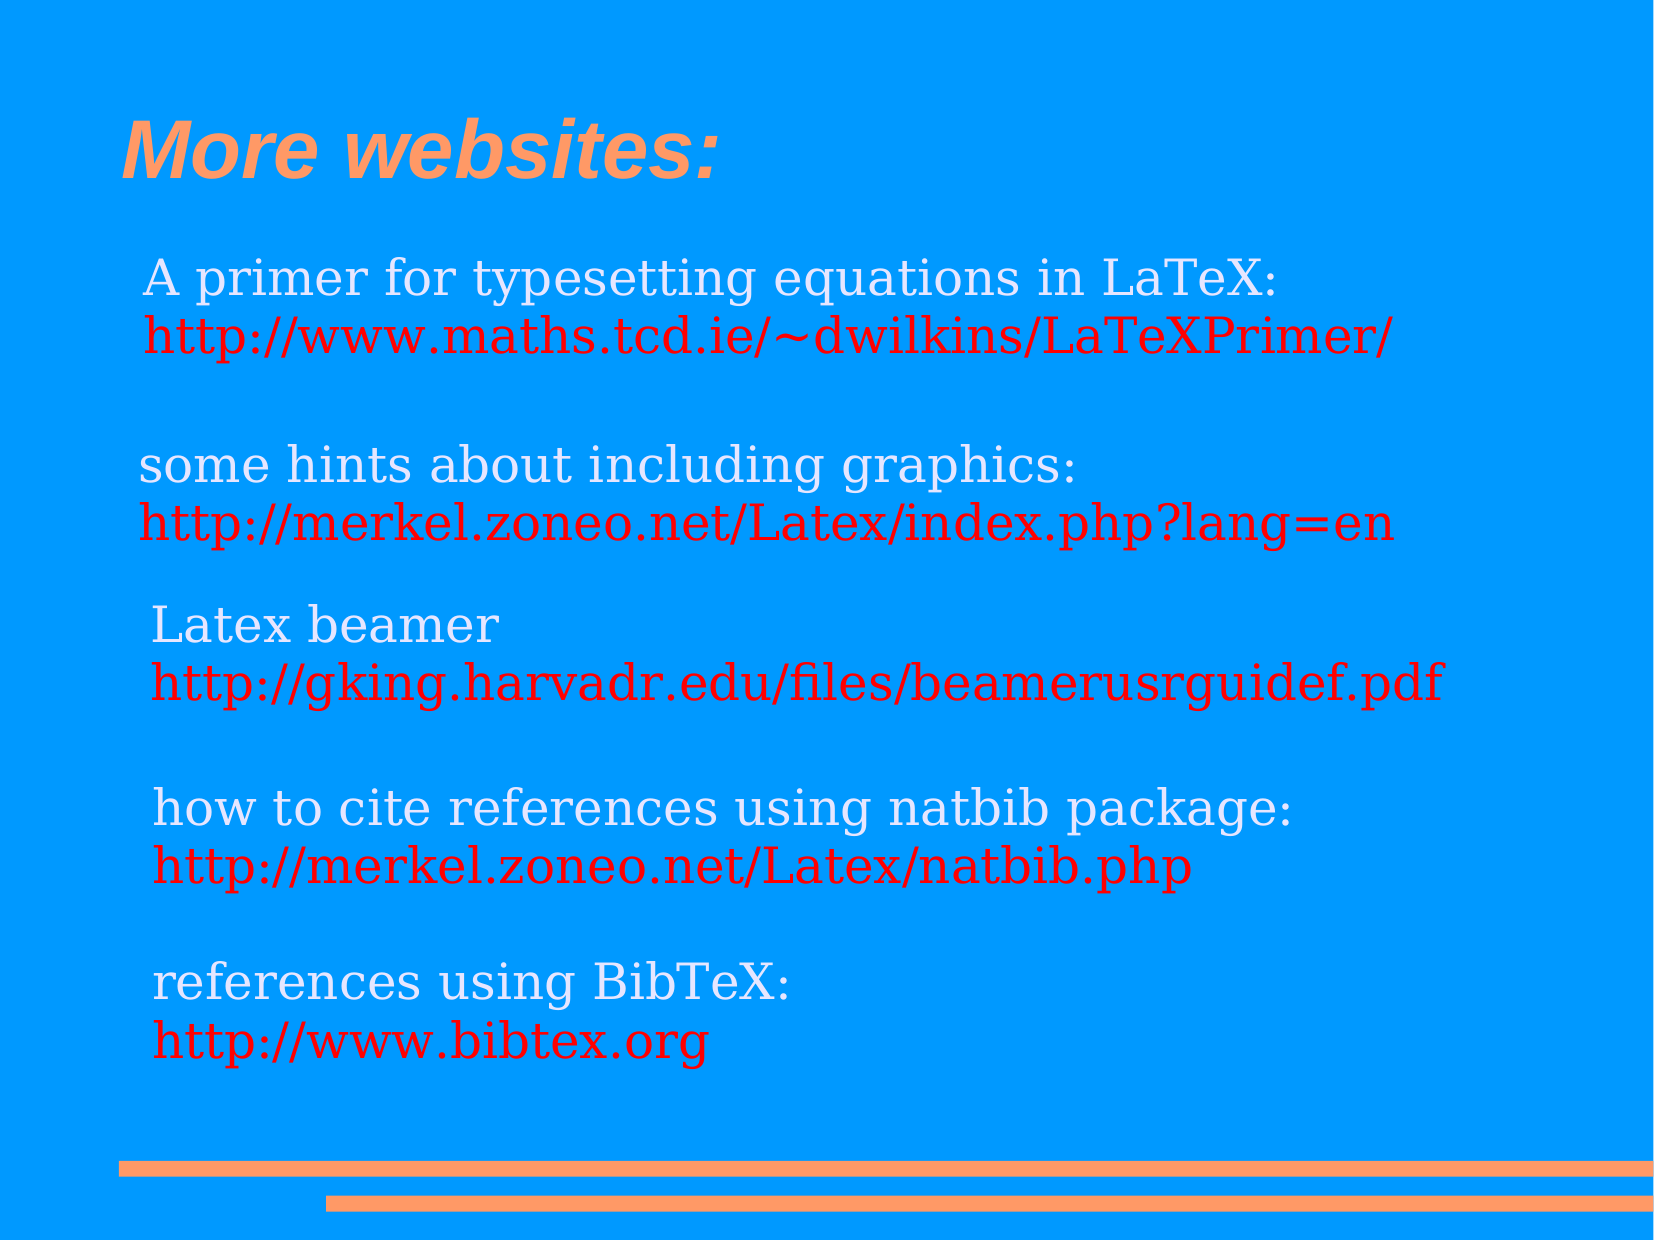

# More websites:
A primer for typesetting equations in LaTeX:
http://www.maths.tcd.ie/~dwilkins/LaTeXPrimer/
some hints about including graphics:
http://merkel.zoneo.net/Latex/index.php?lang=en
Latex beamer
http://gking.harvadr.edu/files/beamerusrguidef.pdf
how to cite references using natbib package:
http://merkel.zoneo.net/Latex/natbib.php
references using BibTeX:
http://www.bibtex.org